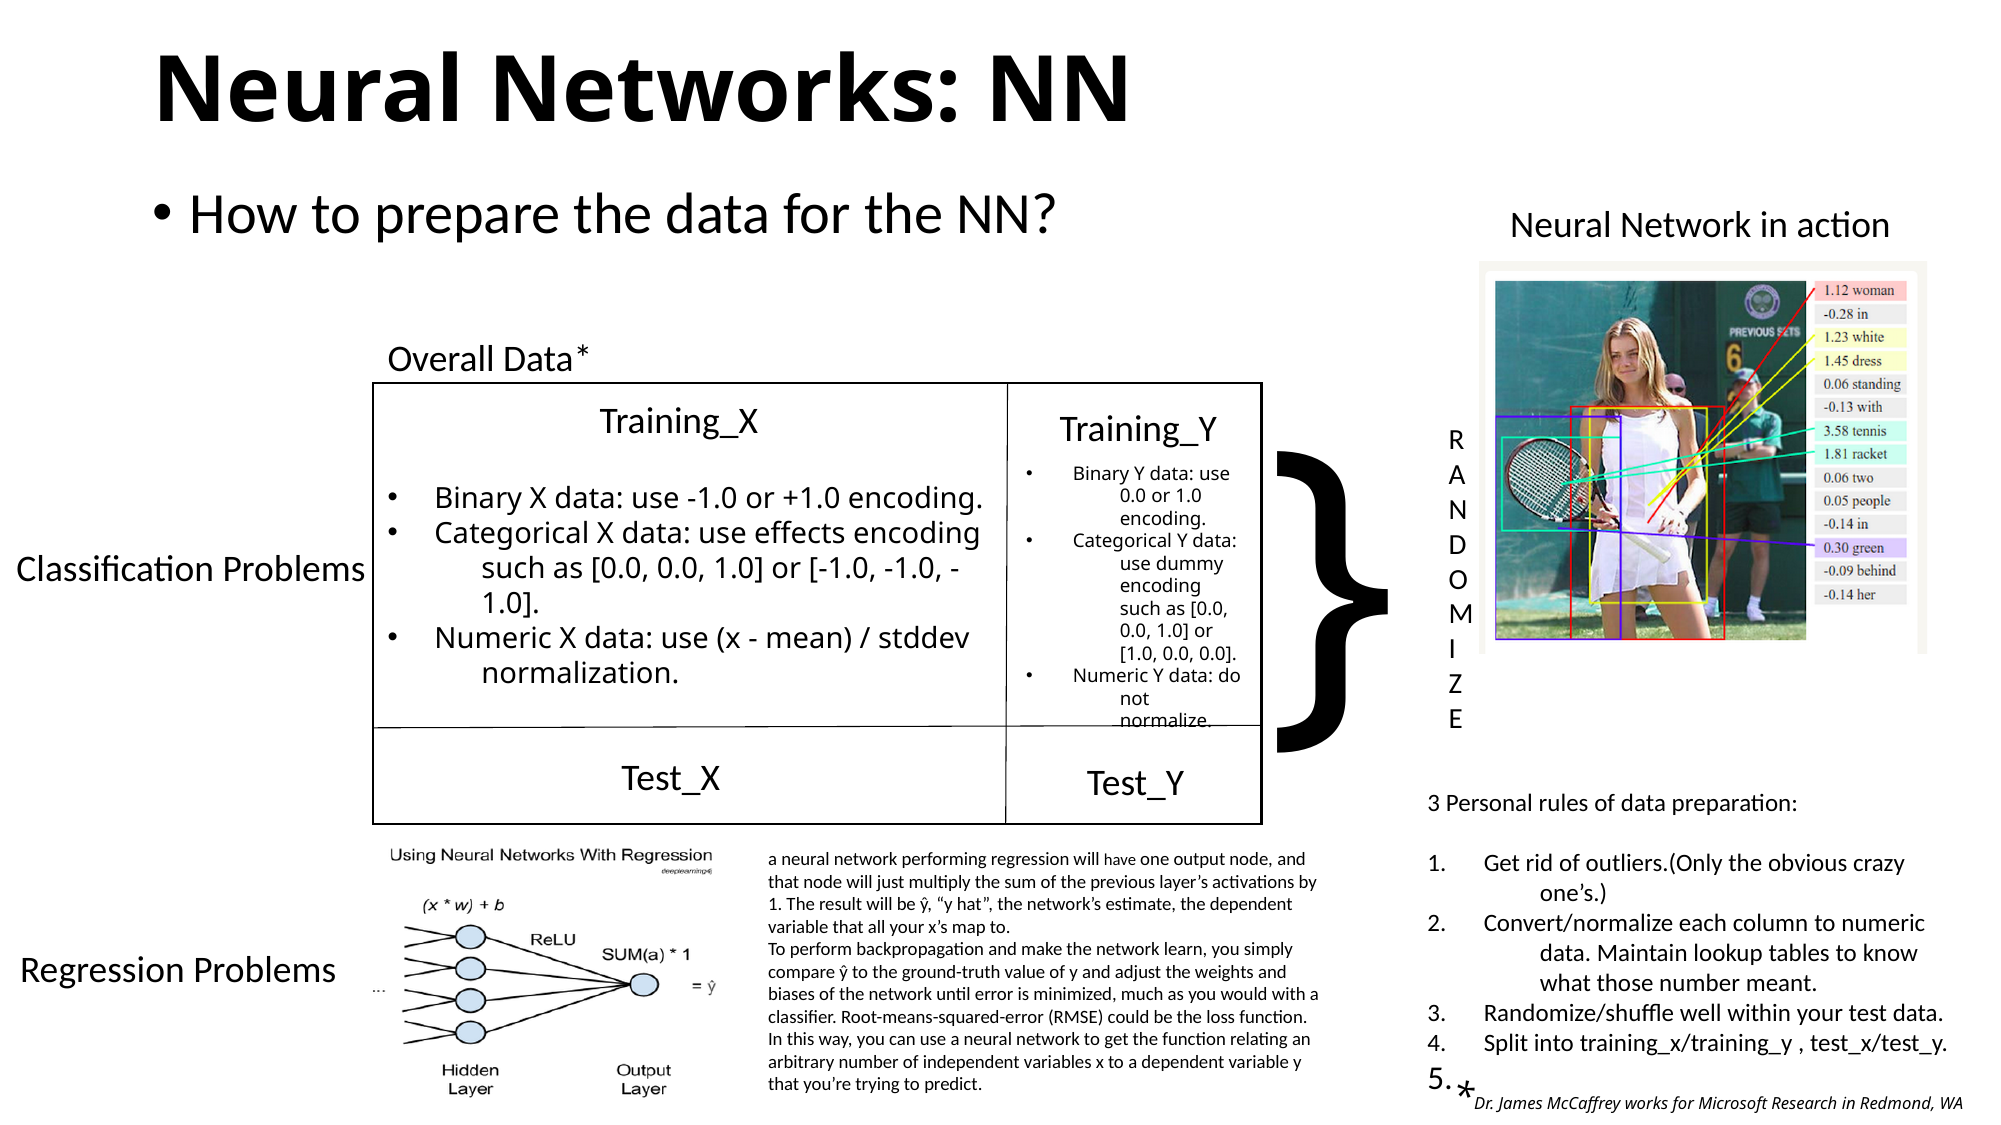

# Neural Networks: NN
How to prepare the data for the NN?
Neural Network in action
Overall Data*
}
Training_X
Training_Y
R
A
N
D
O
M
I
Z
E
Binary Y data: use 0.0 or 1.0 encoding.
Categorical Y data: use dummy encoding such as [0.0, 0.0, 1.0] or [1.0, 0.0, 0.0].
Numeric Y data: do not normalize.
Binary X data: use -1.0 or +1.0 encoding.
Categorical X data: use effects encoding such as [0.0, 0.0, 1.0] or [-1.0, -1.0, -1.0].
Numeric X data: use (x - mean) / stddev normalization.
Classification Problems
Test_X
Test_Y
3 Personal rules of data preparation:
Get rid of outliers.(Only the obvious crazy one’s.)
Convert/normalize each column to numeric data. Maintain lookup tables to know what those number meant.
Randomize/shuffle well within your test data.
Split into training_x/training_y , test_x/test_y.
a neural network performing regression will have one output node, and that node will just multiply the sum of the previous layer’s activations by 1. The result will be ŷ, “y hat”, the network’s estimate, the dependent variable that all your x’s map to.
To perform backpropagation and make the network learn, you simply compare ŷ to the ground-truth value of y and adjust the weights and biases of the network until error is minimized, much as you would with a classifier. Root-means-squared-error (RMSE) could be the loss function.
In this way, you can use a neural network to get the function relating an arbitrary number of independent variables x to a dependent variable y that you’re trying to predict.
Regression Problems
*Dr. James McCaffrey works for Microsoft Research in Redmond, WA